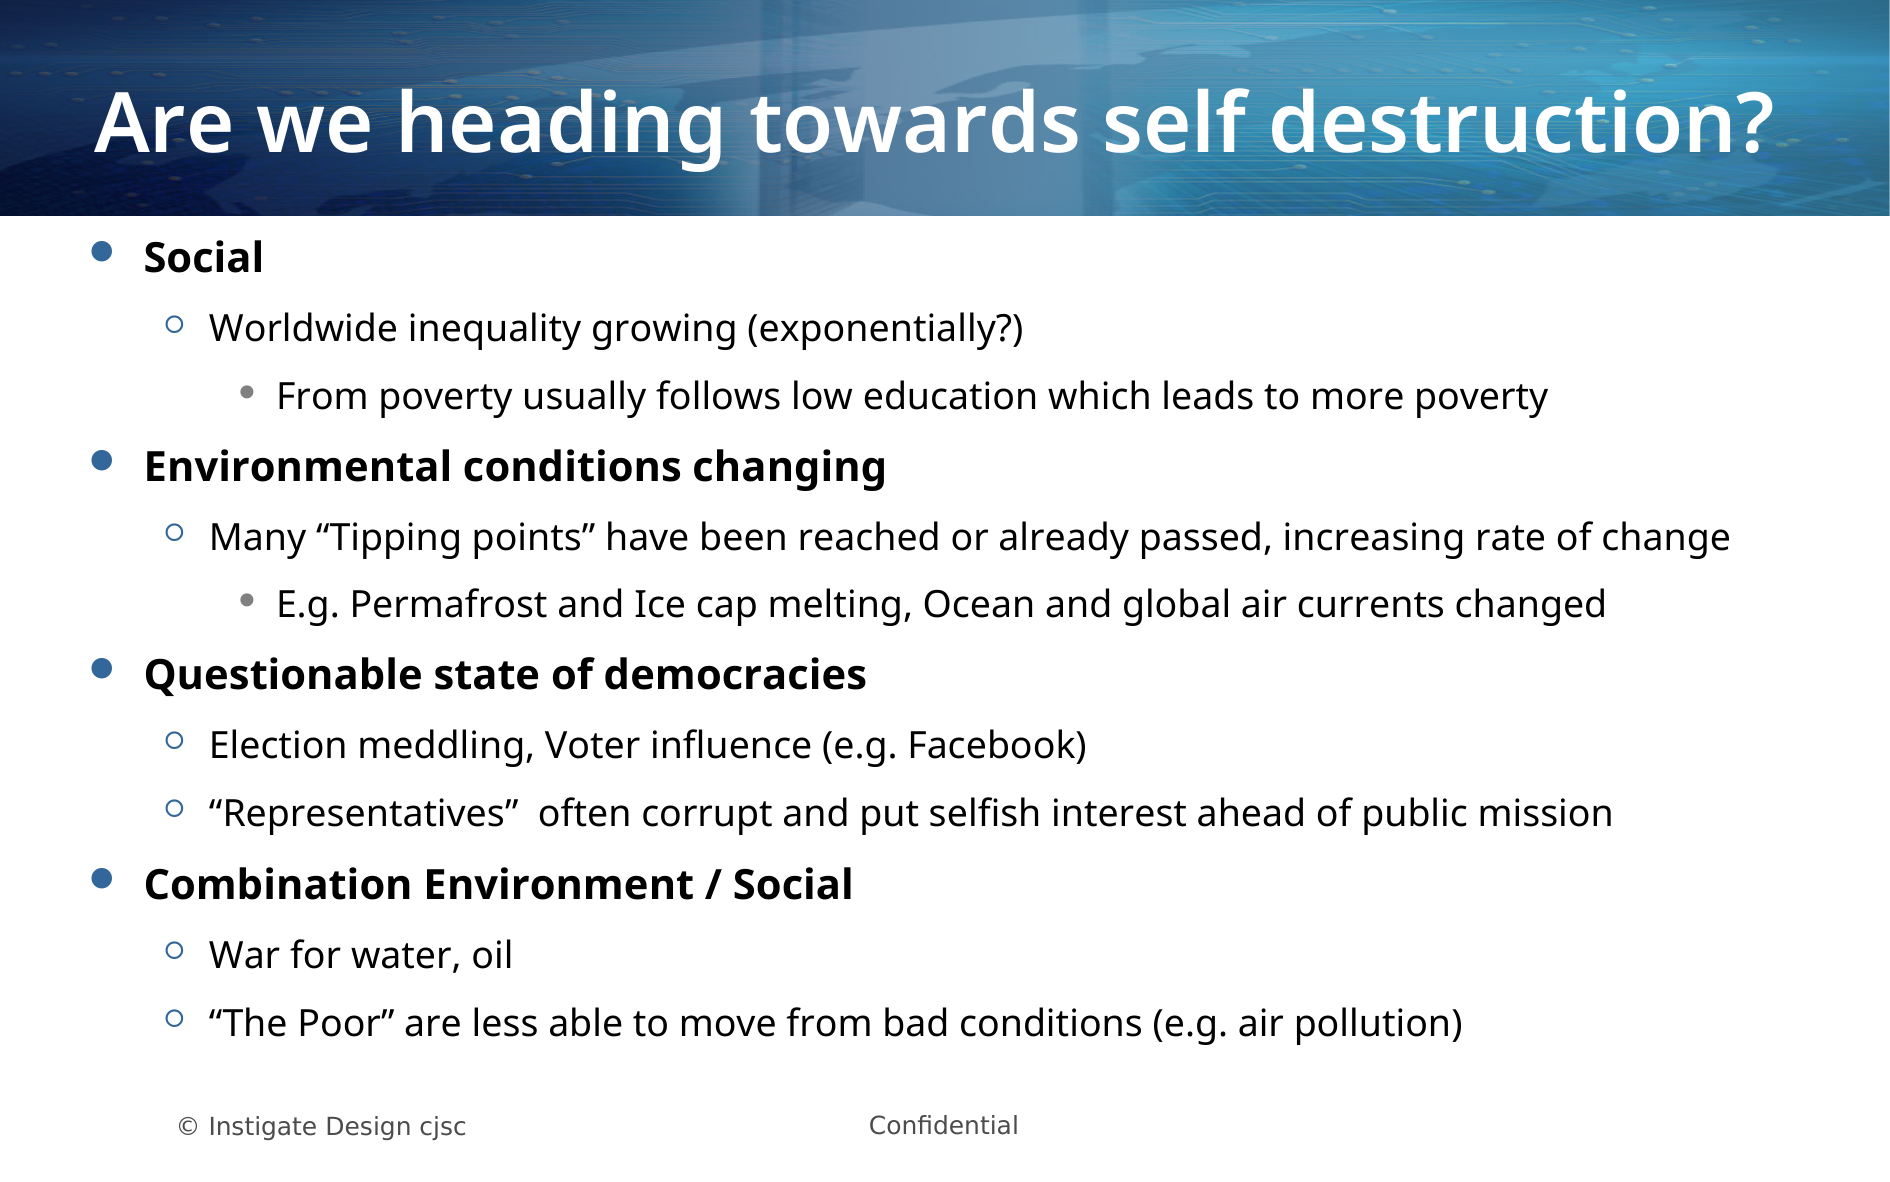

# Are we heading towards self destruction?
Social
Worldwide inequality growing (exponentially?)
From poverty usually follows low education which leads to more poverty
Environmental conditions changing
Many “Tipping points” have been reached or already passed, increasing rate of change
E.g. Permafrost and Ice cap melting, Ocean and global air currents changed
Questionable state of democracies
Election meddling, Voter influence (e.g. Facebook)
“Representatives” often corrupt and put selfish interest ahead of public mission
Combination Environment / Social
War for water, oil
“The Poor” are less able to move from bad conditions (e.g. air pollution)